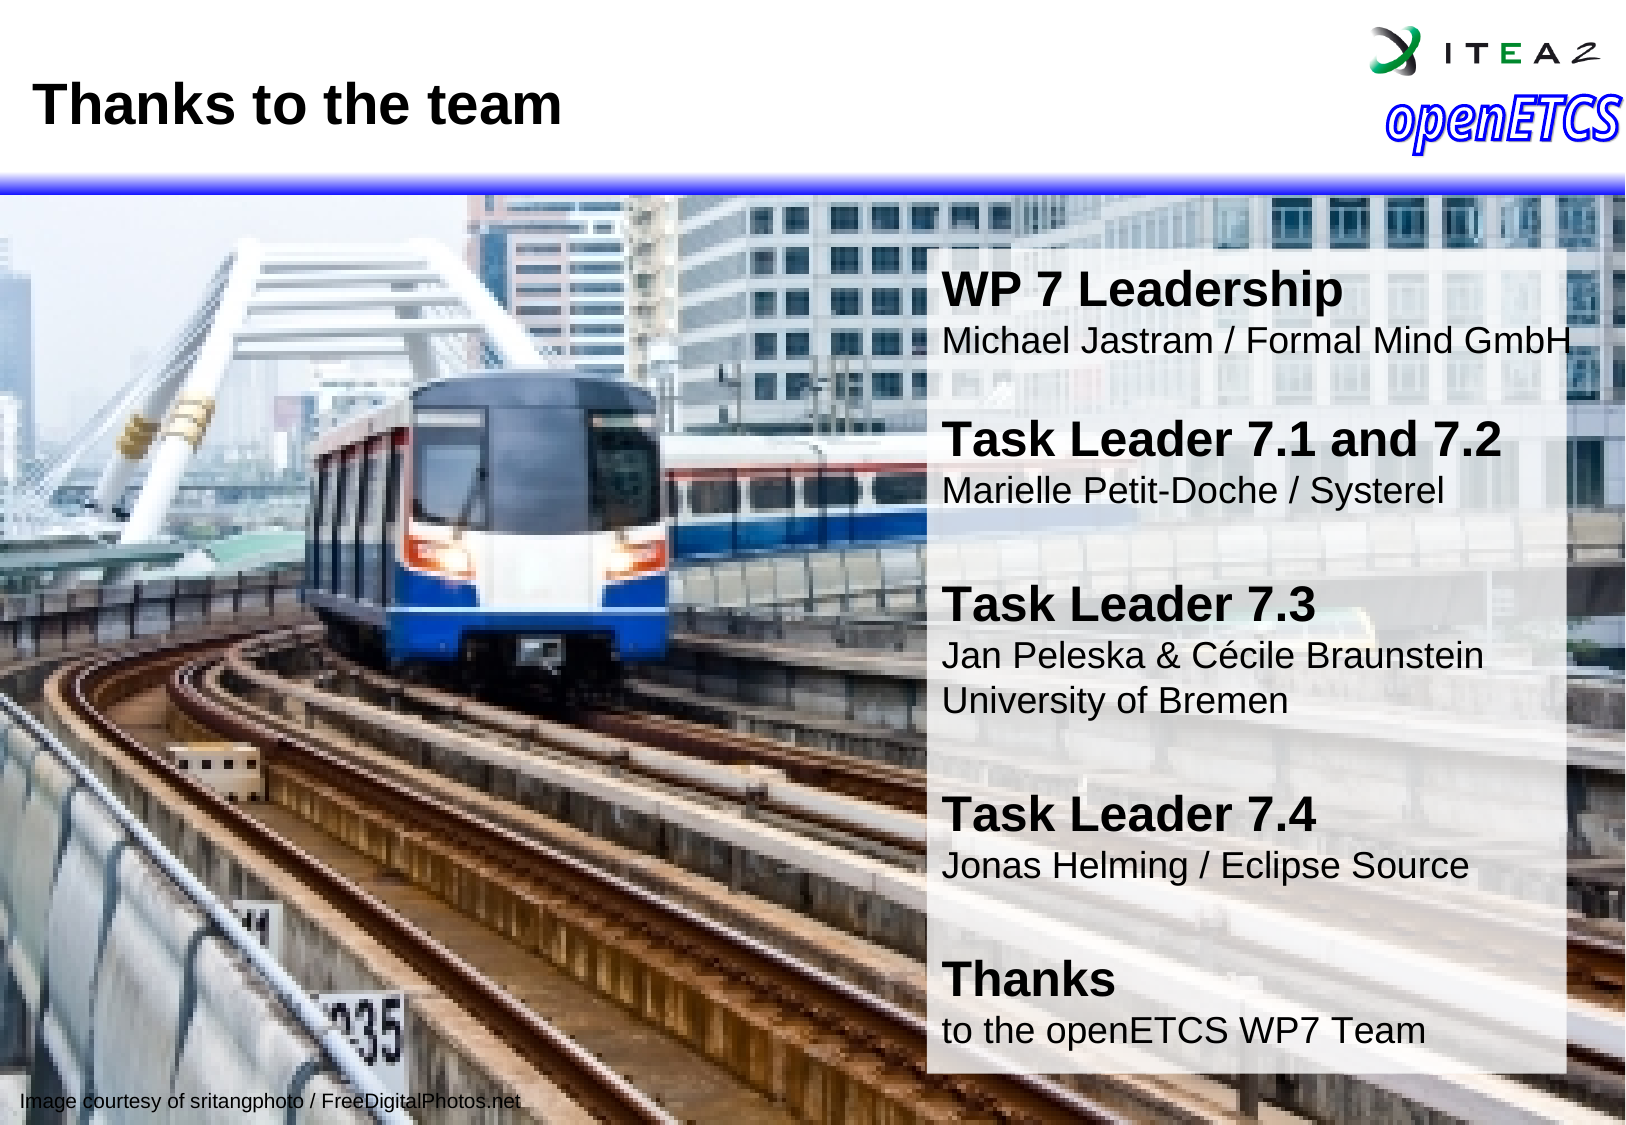

# Thanks to the team
WP 7 Leadership
Michael Jastram / Formal Mind GmbH
Task Leader 7.1 and 7.2
Marielle Petit-Doche / Systerel
Task Leader 7.3
Jan Peleska & Cécile Braunstein
University of Bremen
Task Leader 7.4
Jonas Helming / Eclipse Source
Thanks
to the openETCS WP7 Team
Image courtesy of sritangphoto / FreeDigitalPhotos.net